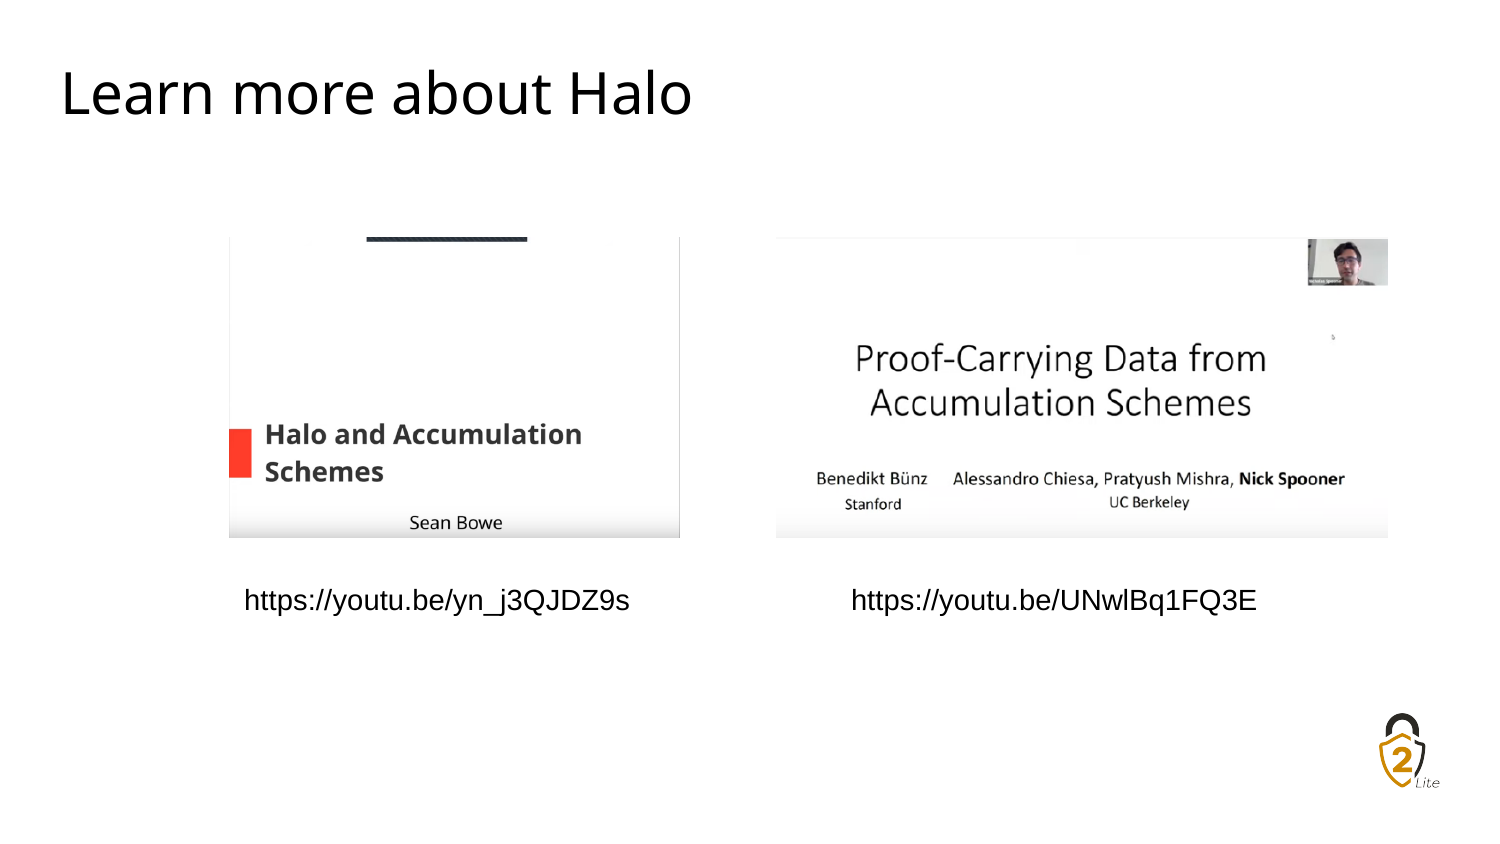

# Learn more about Halo
https://youtu.be/yn_j3QJDZ9s
https://youtu.be/UNwlBq1FQ3E